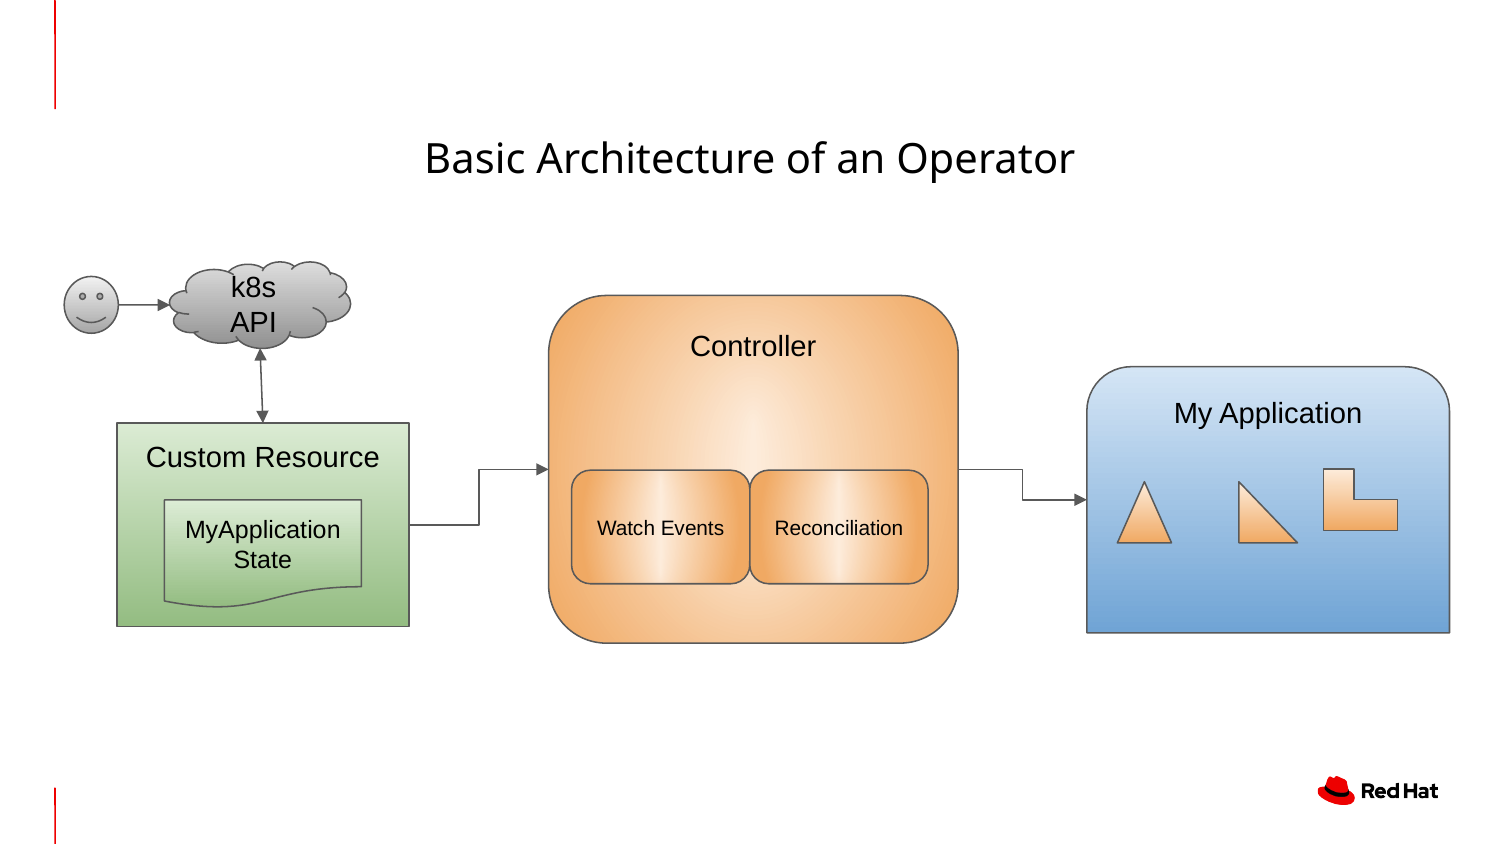

# Basic Architecture of an Operator
k8s API
Controller
Watch Events
Reconciliation
My Application
Custom Resource
MyApplication
State